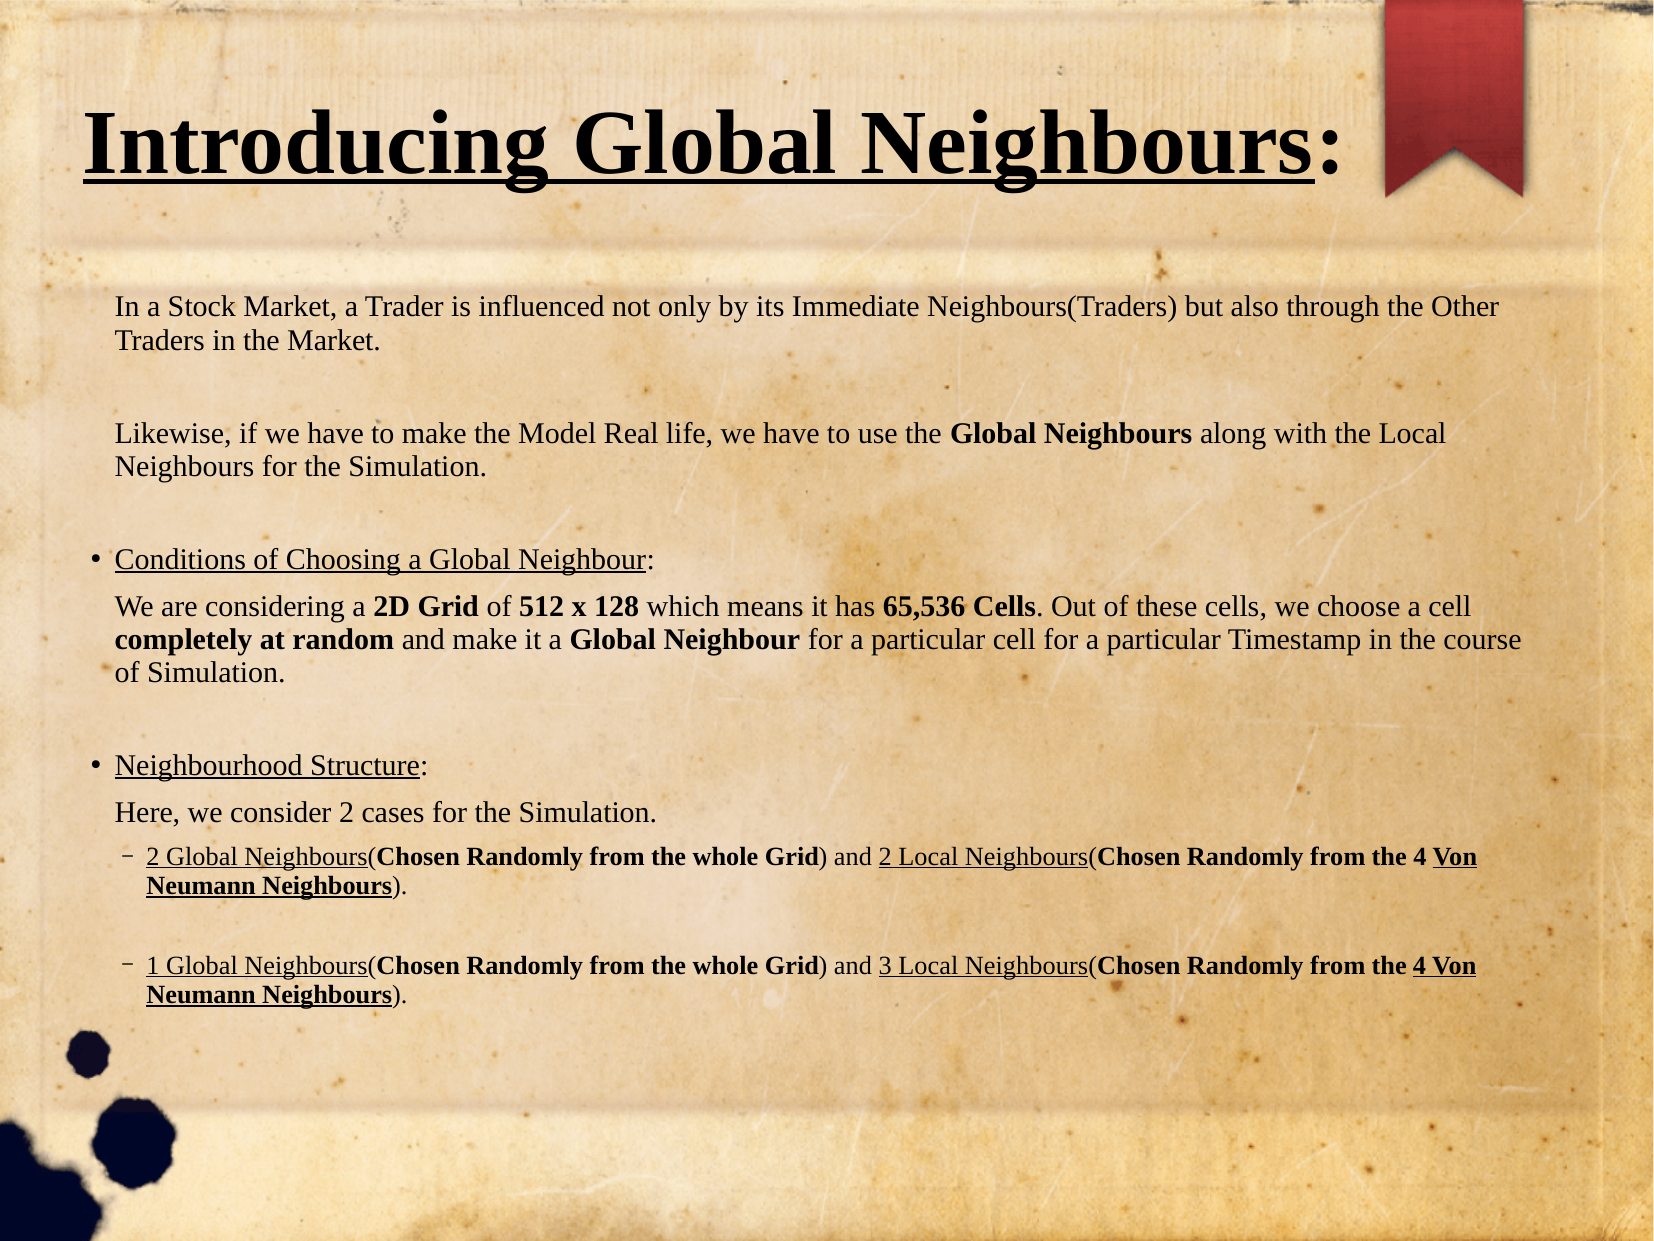

# Introducing Global Neighbours:
In a Stock Market, a Trader is influenced not only by its Immediate Neighbours(Traders) but also through the Other Traders in the Market.
Likewise, if we have to make the Model Real life, we have to use the Global Neighbours along with the Local Neighbours for the Simulation.
Conditions of Choosing a Global Neighbour:
We are considering a 2D Grid of 512 x 128 which means it has 65,536 Cells. Out of these cells, we choose a cell completely at random and make it a Global Neighbour for a particular cell for a particular Timestamp in the course of Simulation.
Neighbourhood Structure:
Here, we consider 2 cases for the Simulation.
2 Global Neighbours(Chosen Randomly from the whole Grid) and 2 Local Neighbours(Chosen Randomly from the 4 Von Neumann Neighbours).
1 Global Neighbours(Chosen Randomly from the whole Grid) and 3 Local Neighbours(Chosen Randomly from the 4 Von Neumann Neighbours).